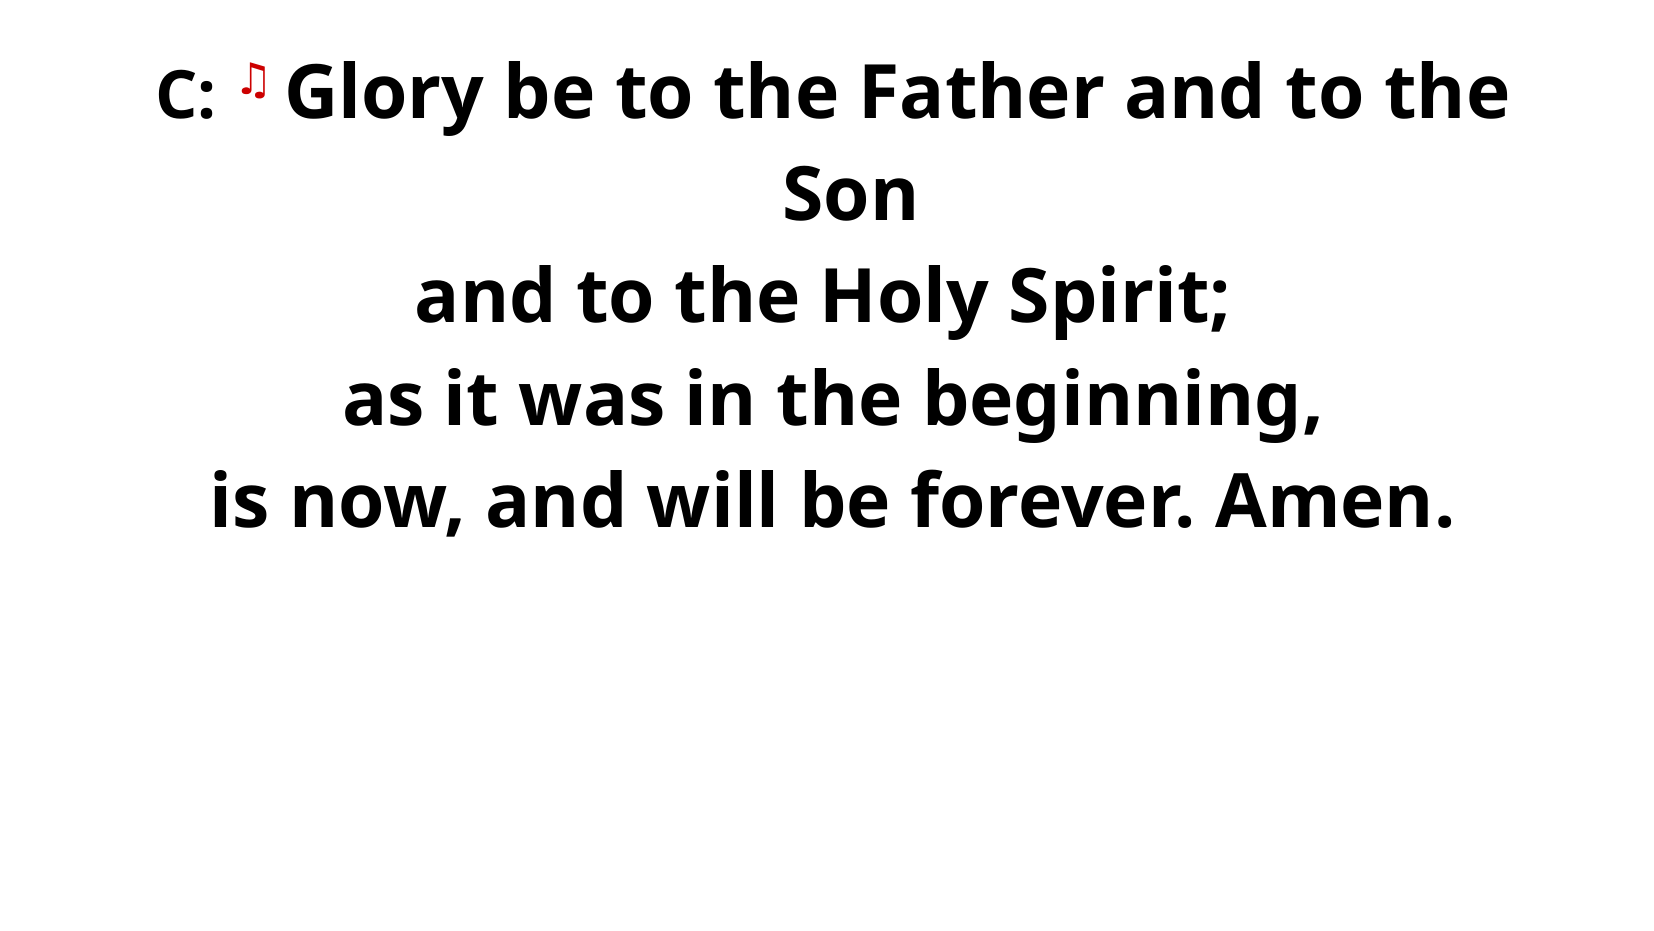

C: ♫ Glory be to the Father and to the Son
and to the Holy Spirit;
as it was in the beginning,
is now, and will be forever. Amen.